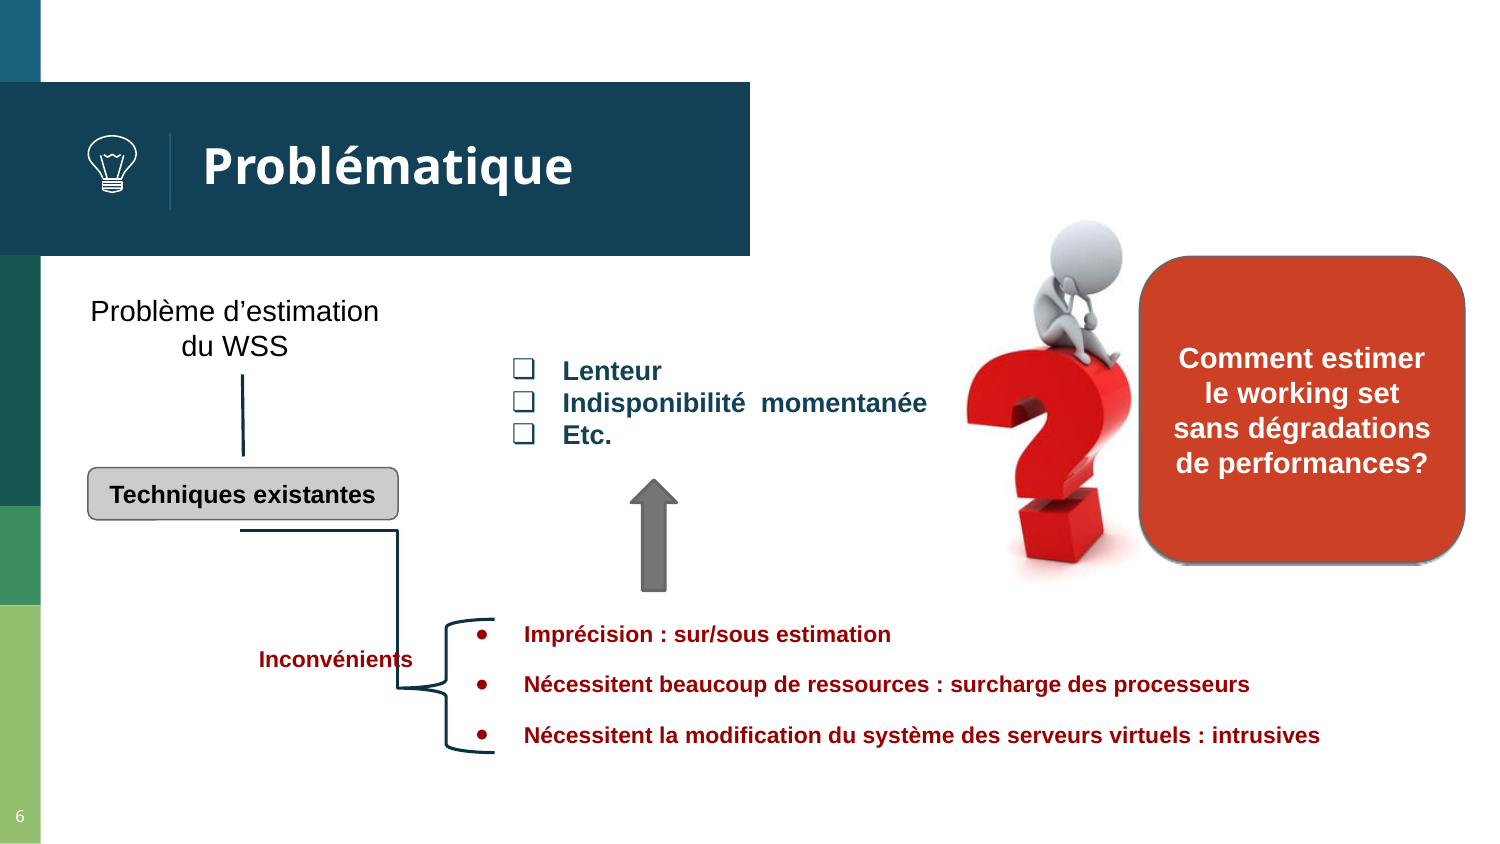

# Problématique
Comment estimer le working set sans dégradations de performances?
Problème d’estimation du WSS
Lenteur
Indisponibilité momentanée
Etc.
Techniques existantes
Inconvénients
Imprécision : sur/sous estimation
Nécessitent beaucoup de ressources : surcharge des processeurs
Nécessitent la modification du système des serveurs virtuels : intrusives